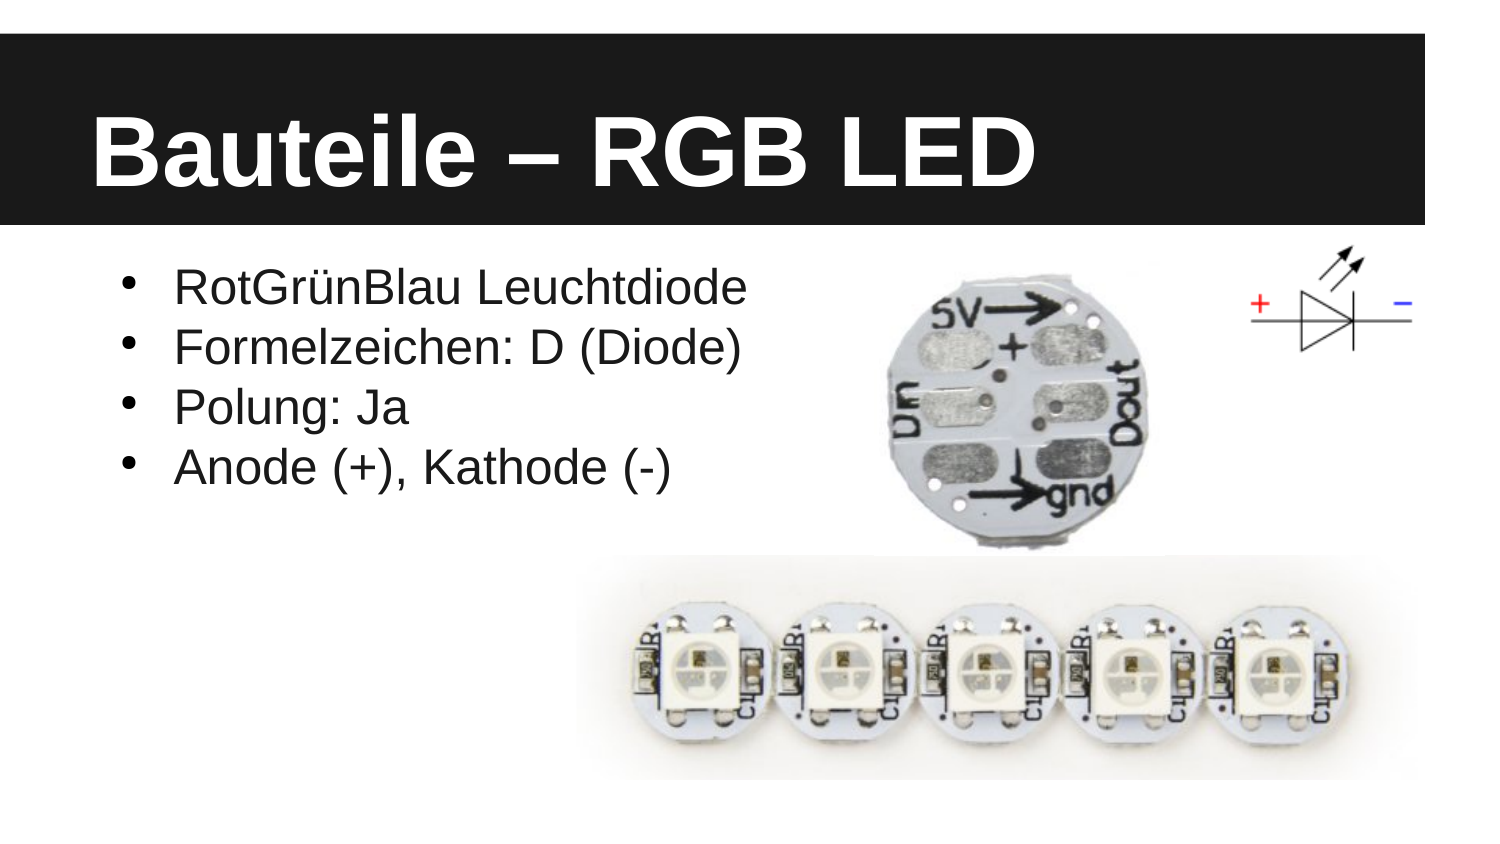

# Bauteile – RGB LED
RotGrünBlau Leuchtdiode
Formelzeichen: D (Diode)
Polung: Ja
Anode (+), Kathode (-)